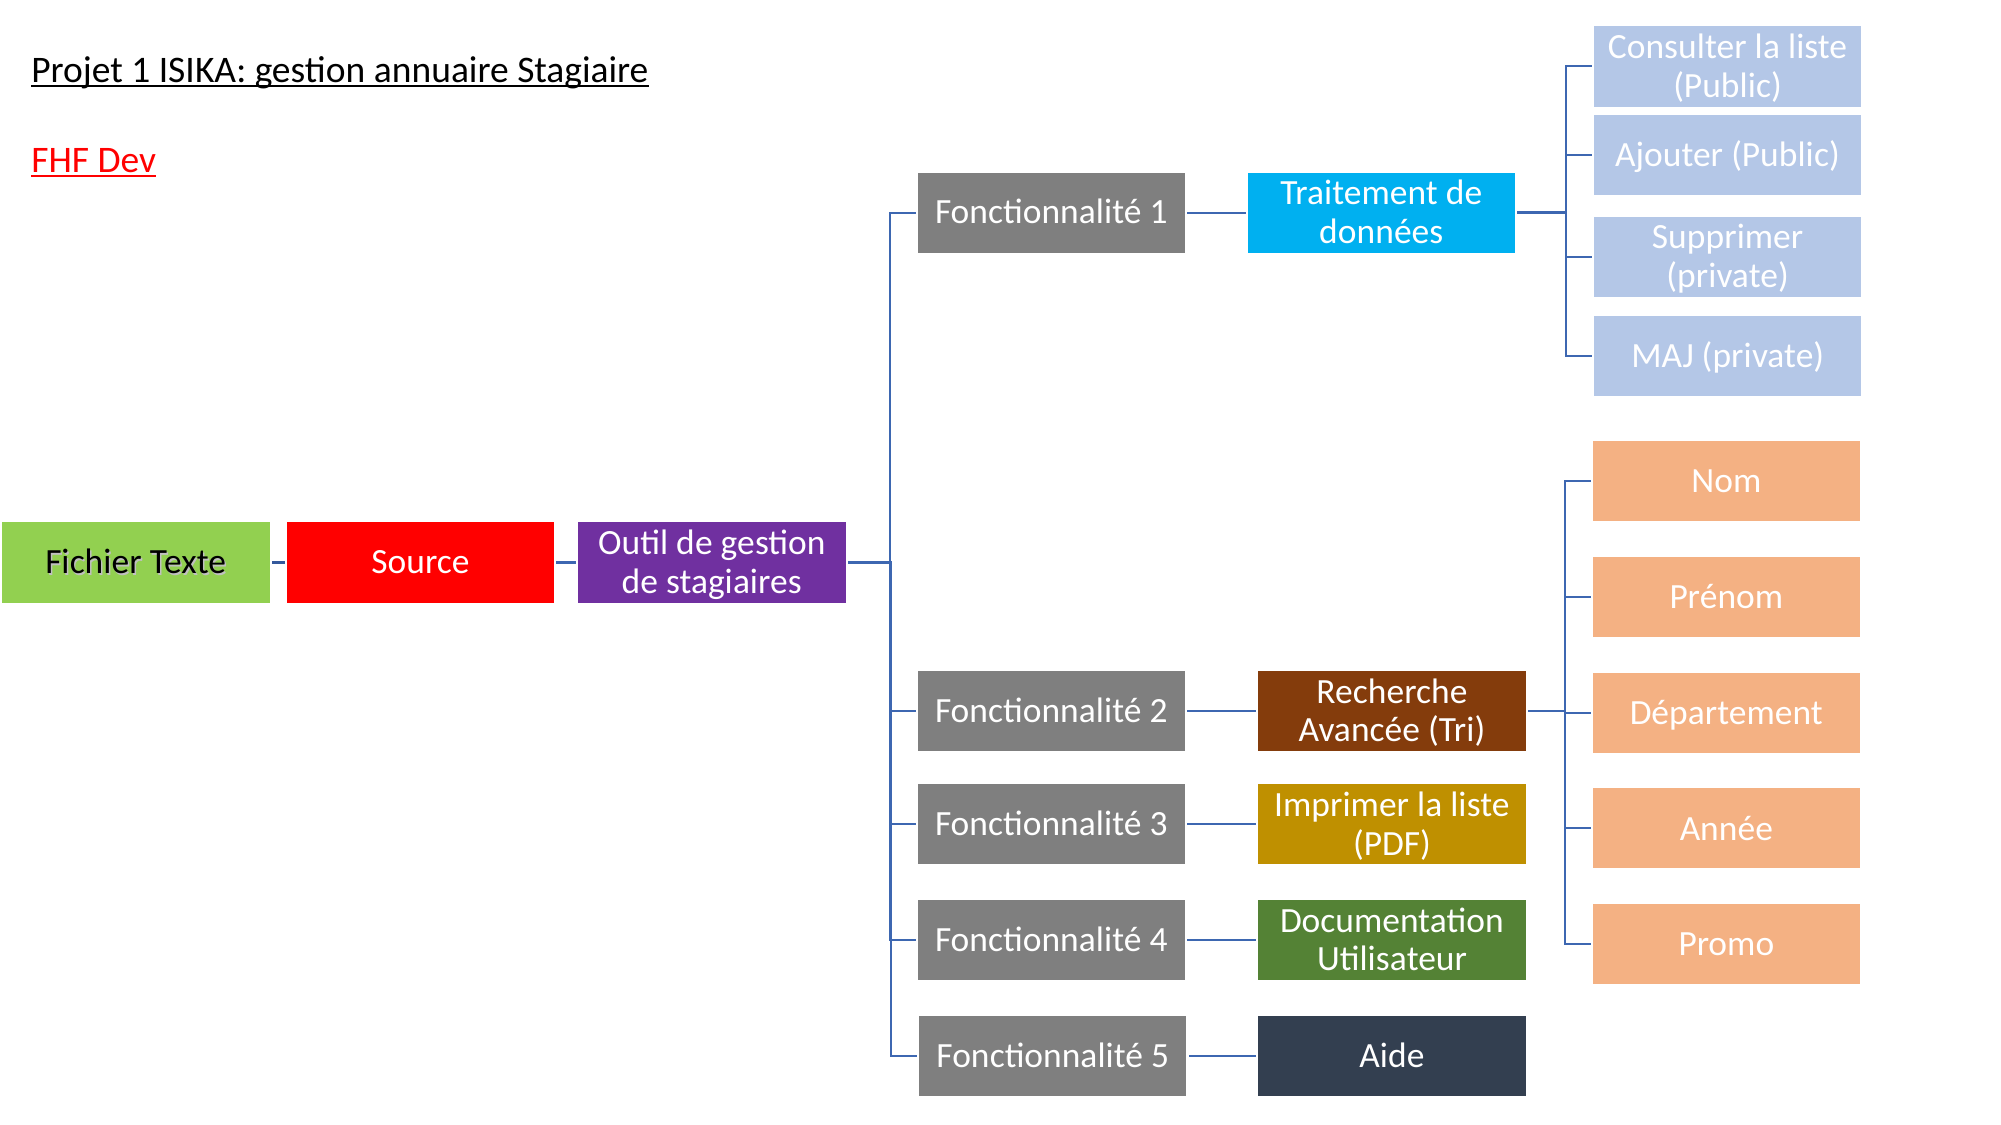

Consulter la liste (Public)
Ajouter (Public)
Fonctionnalité 1
Traitement de données
Supprimer (private)
MAJ (private)
Nom
Fichier Texte
Source
Outil de gestion de stagiaires
Prénom
Fonctionnalité 2
Recherche Avancée (Tri)
Département
Fonctionnalité 3
Imprimer la liste (PDF)
Année
Fonctionnalité 4
Documentation Utilisateur
Promo
Fonctionnalité 5
Aide
Projet 1 ISIKA: gestion annuaire Stagiaire
FHF Dev